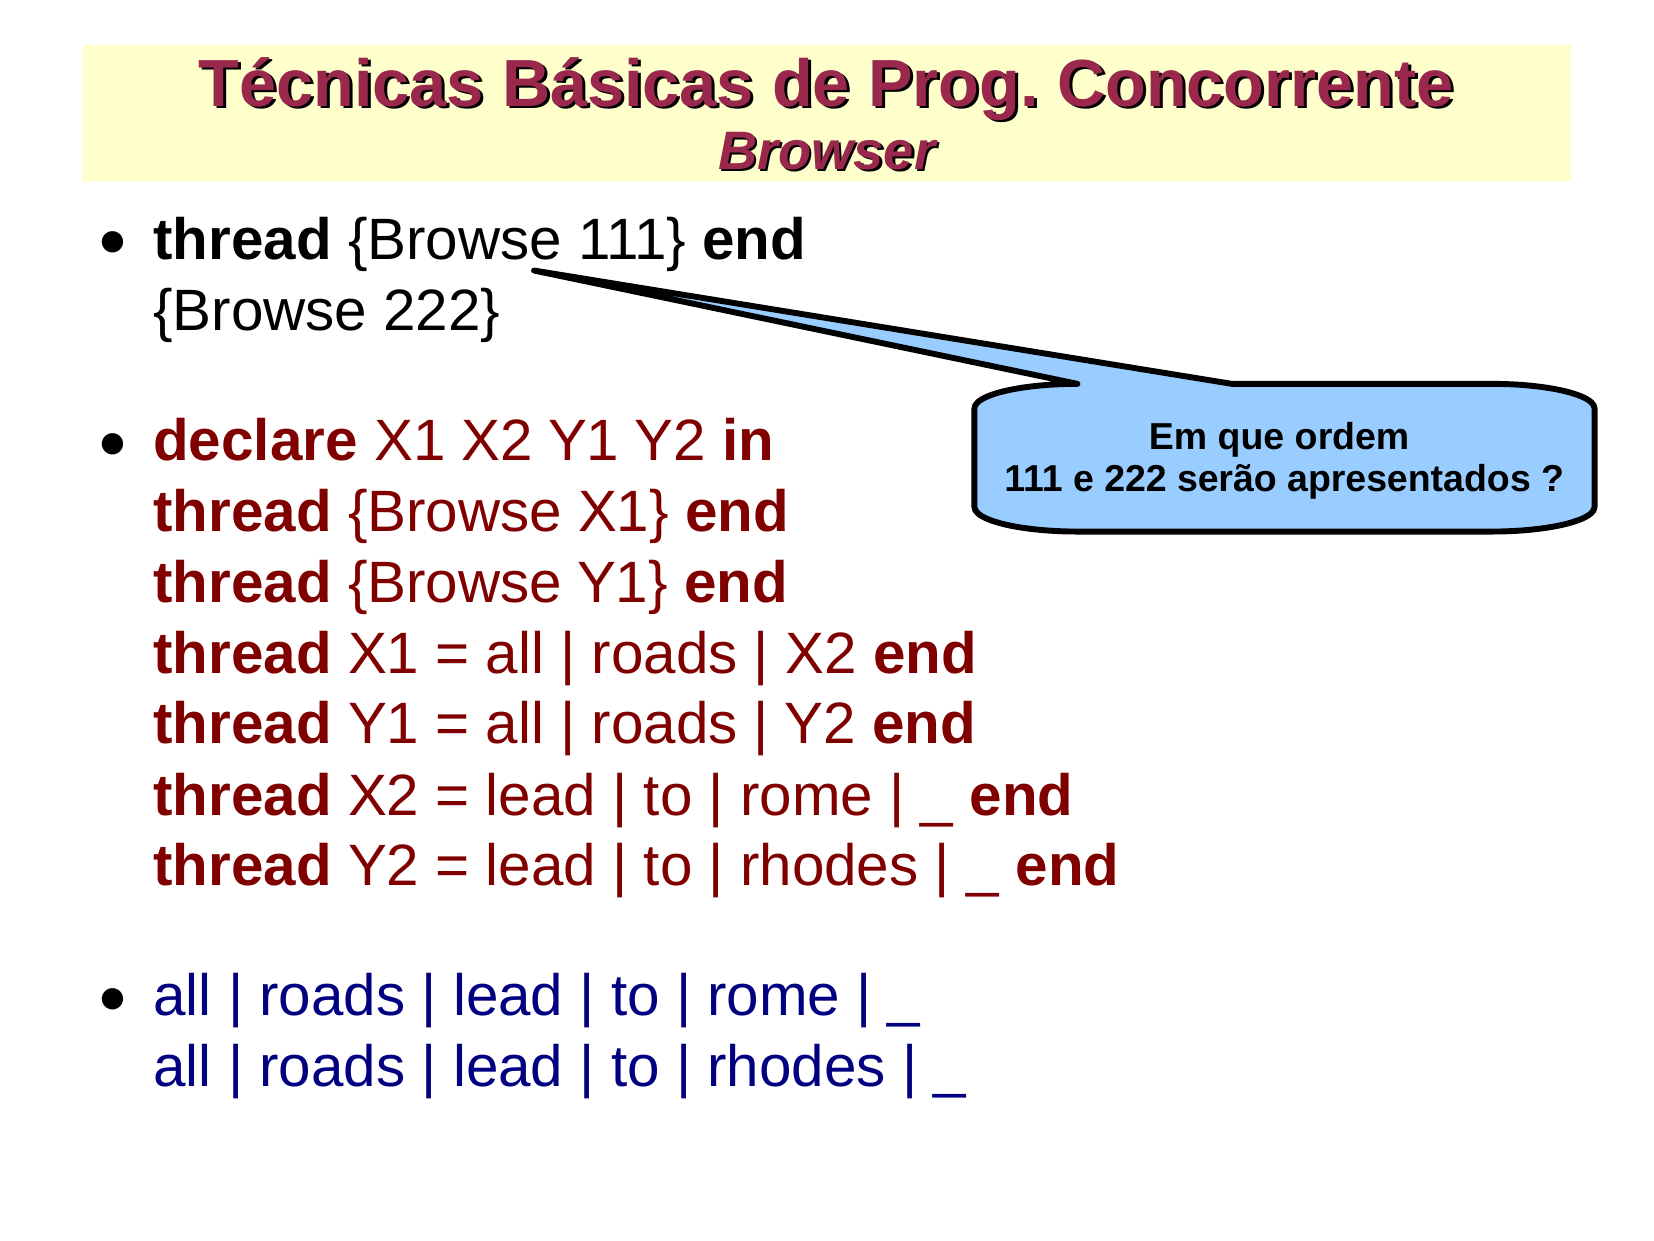

# Técnicas Básicas de Prog. Concorrente Browser
thread {Browse 111} end
{Browse 222}
declare X1 X2 Y1 Y2 in
thread {Browse X1} end
thread {Browse Y1} end
thread X1 = all | roads | X2 end
thread Y1 = all | roads | Y2 end
thread X2 = lead | to | rome | _ end
thread Y2 = lead | to | rhodes | _ end
all | roads | lead | to | rome | _
all | roads | lead | to | rhodes | _
Em que ordem
111 e 222 serão apresentados ?